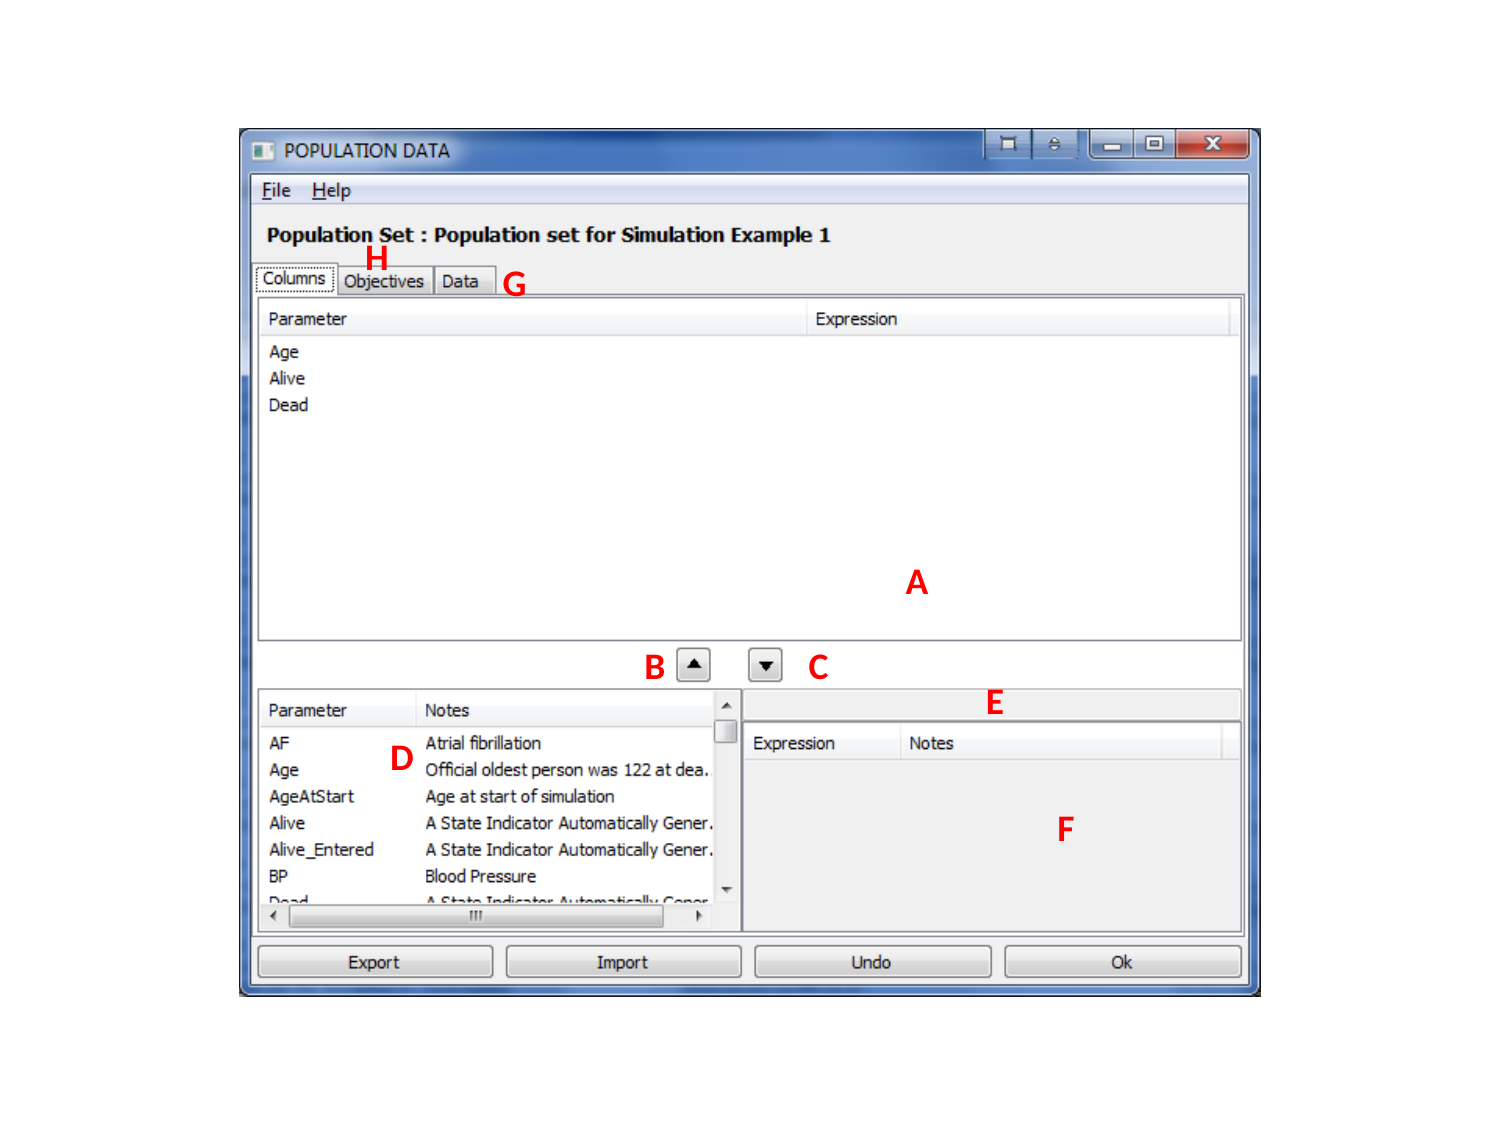

H
G
A
B
C
E
D
F